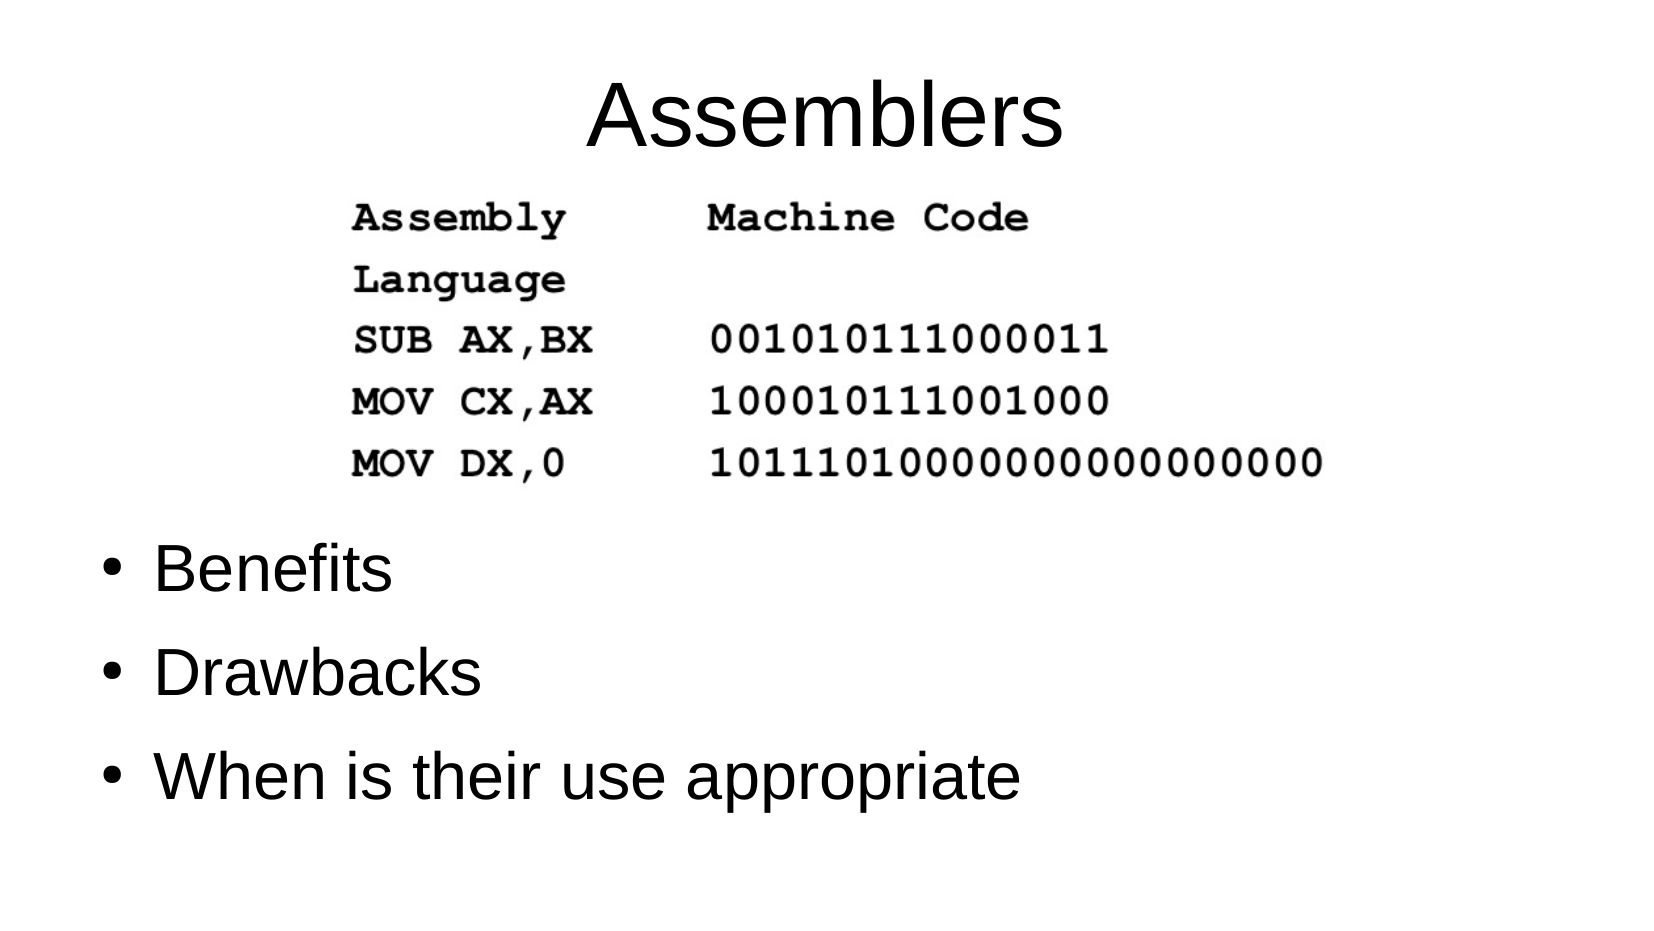

# Assemblers
Benefits
Drawbacks
When is their use appropriate